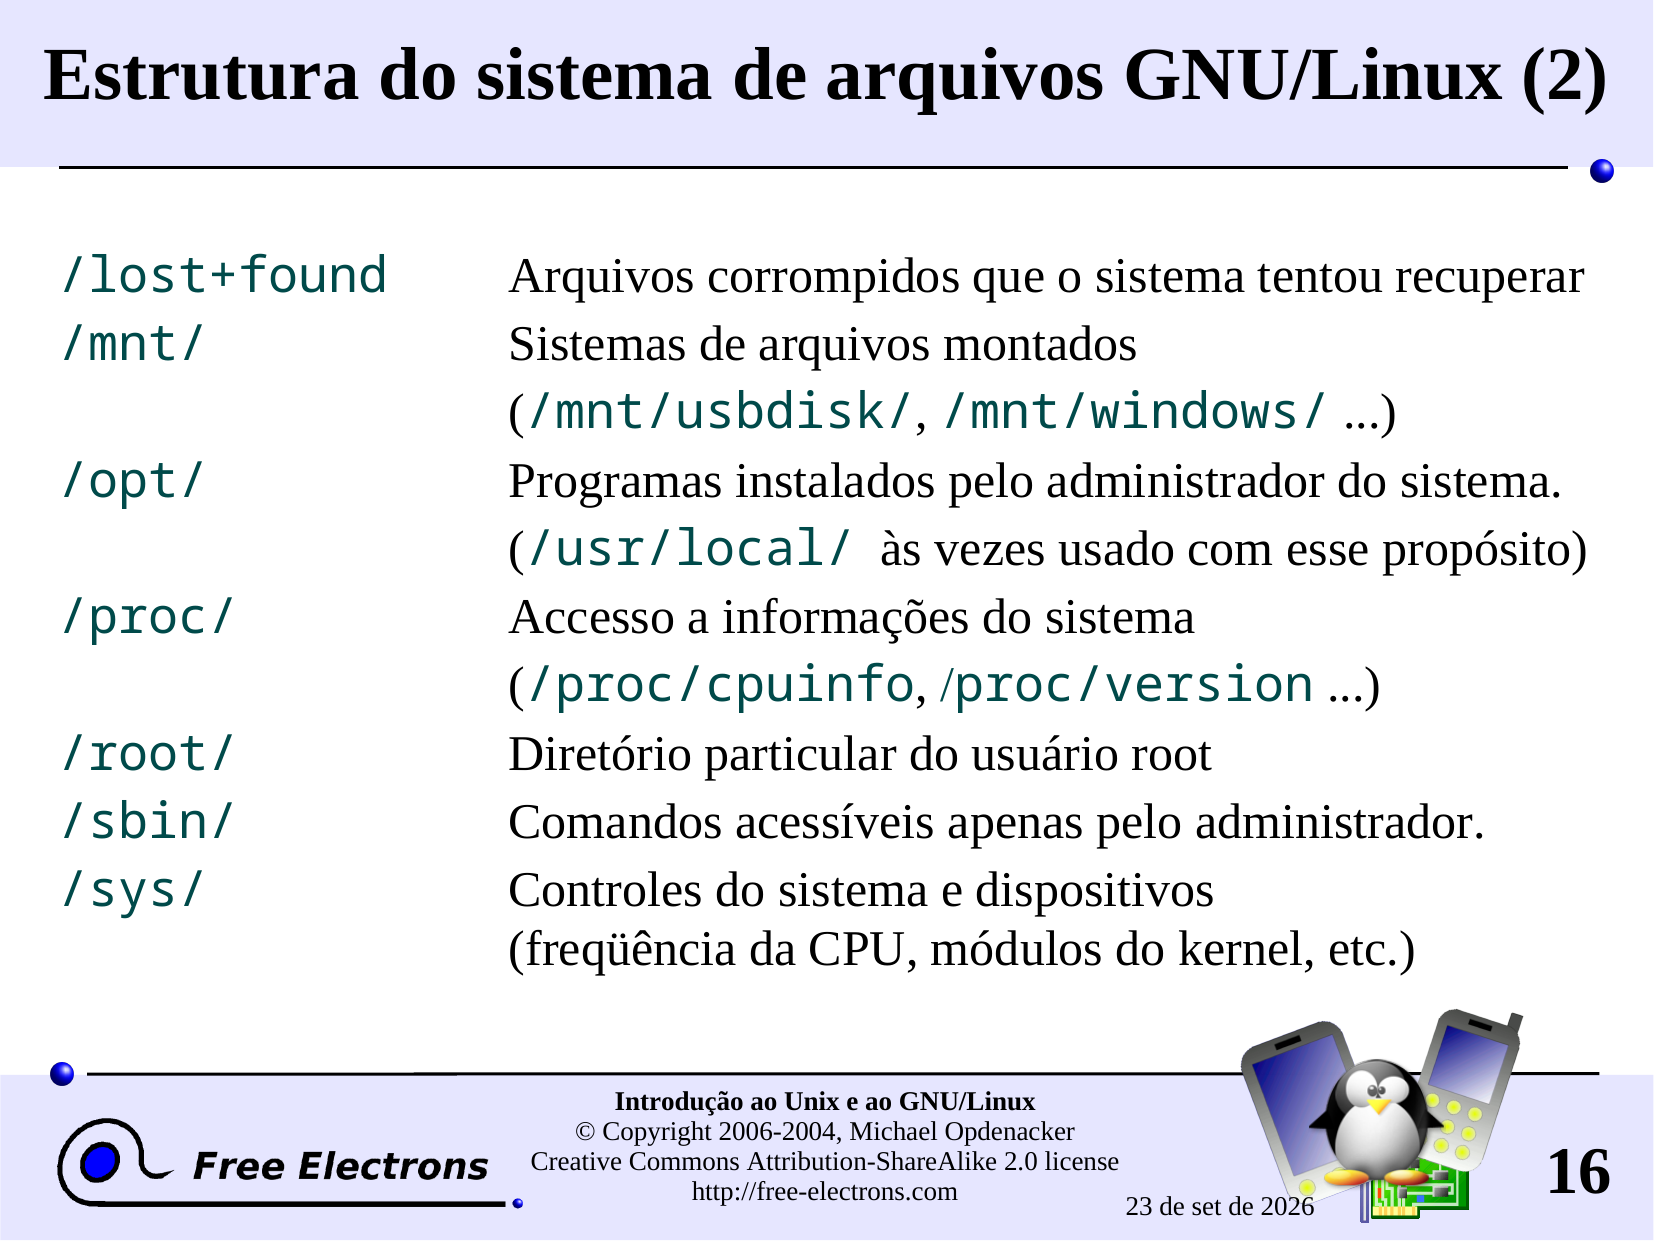

# Estrutura do sistema de arquivos GNU/Linux (2)
/lost+found		Arquivos corrompidos que o sistema tentou recuperar
/mnt/				Sistemas de arquivos montados
						(/mnt/usbdisk/, /mnt/windows/ ...)
/opt/				Programas instalados pelo administrador do sistema.
						(/usr/local/ às vezes usado com esse propósito)
/proc/				Accesso a informações do sistema
						(/proc/cpuinfo, /proc/version ...)
/root/				Diretório particular do usuário root
/sbin/				Comandos acessíveis apenas pelo administrador.
/sys/				Controles do sistema e dispositivos
						(freqüência da CPU, módulos do kernel, etc.)